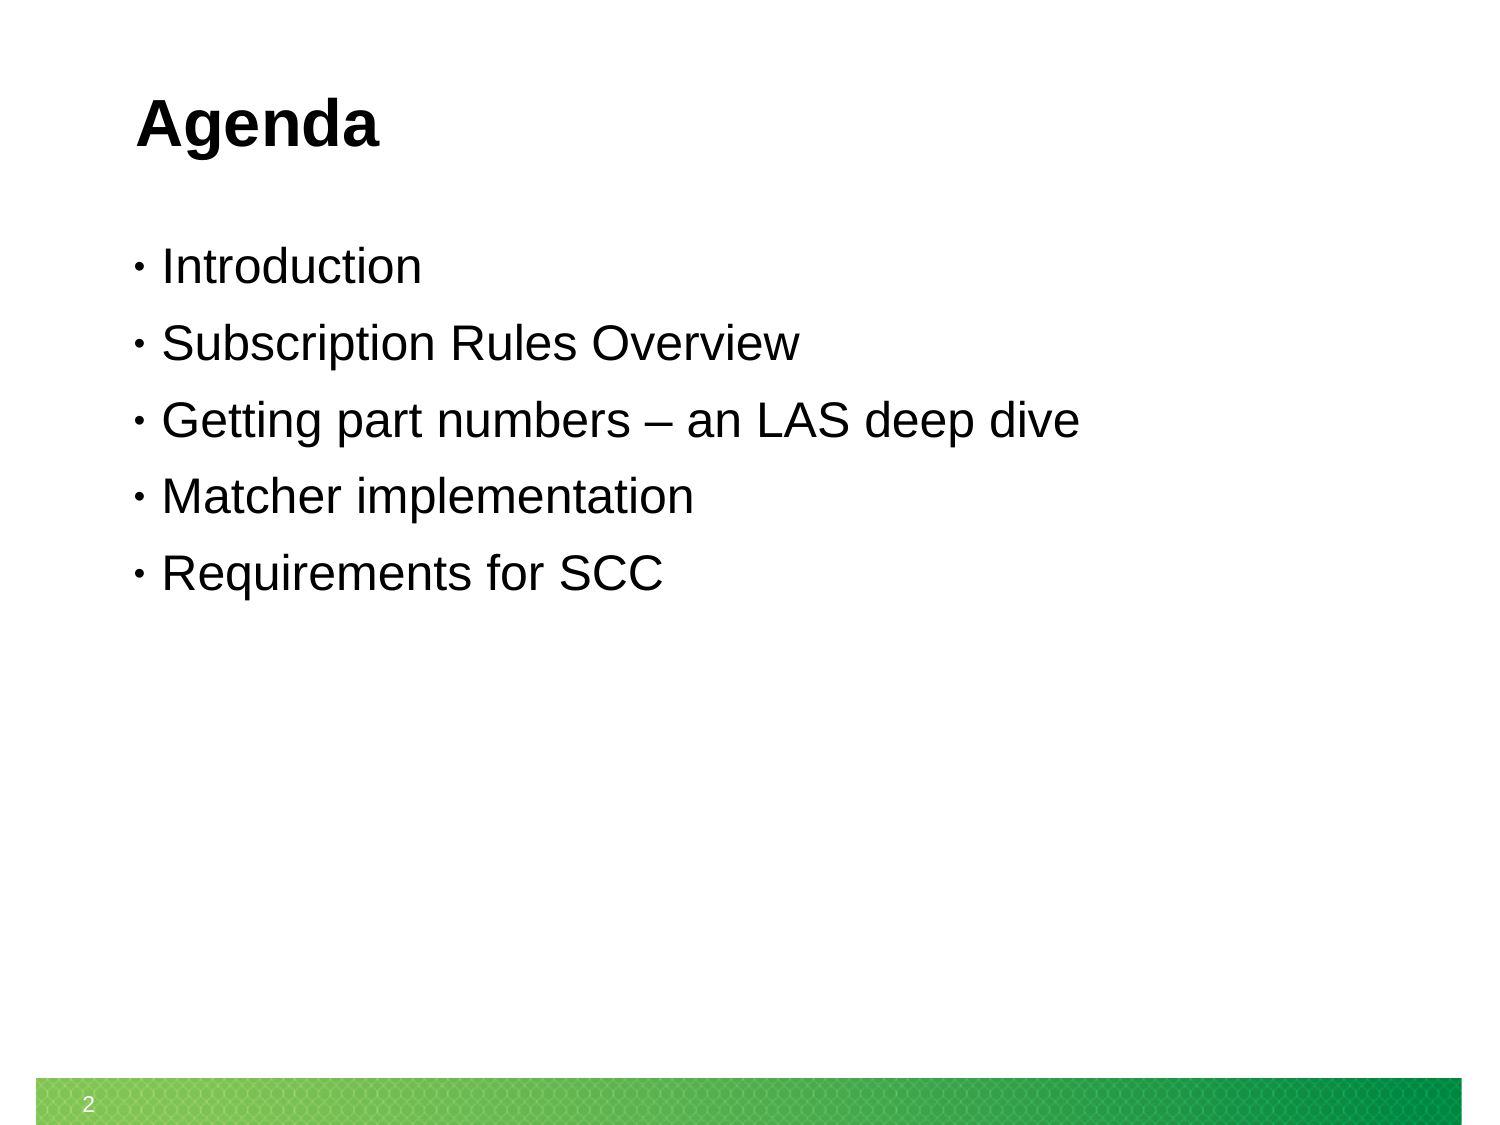

# Agenda
Introduction
Subscription Rules Overview
Getting part numbers – an LAS deep dive
Matcher implementation
Requirements for SCC